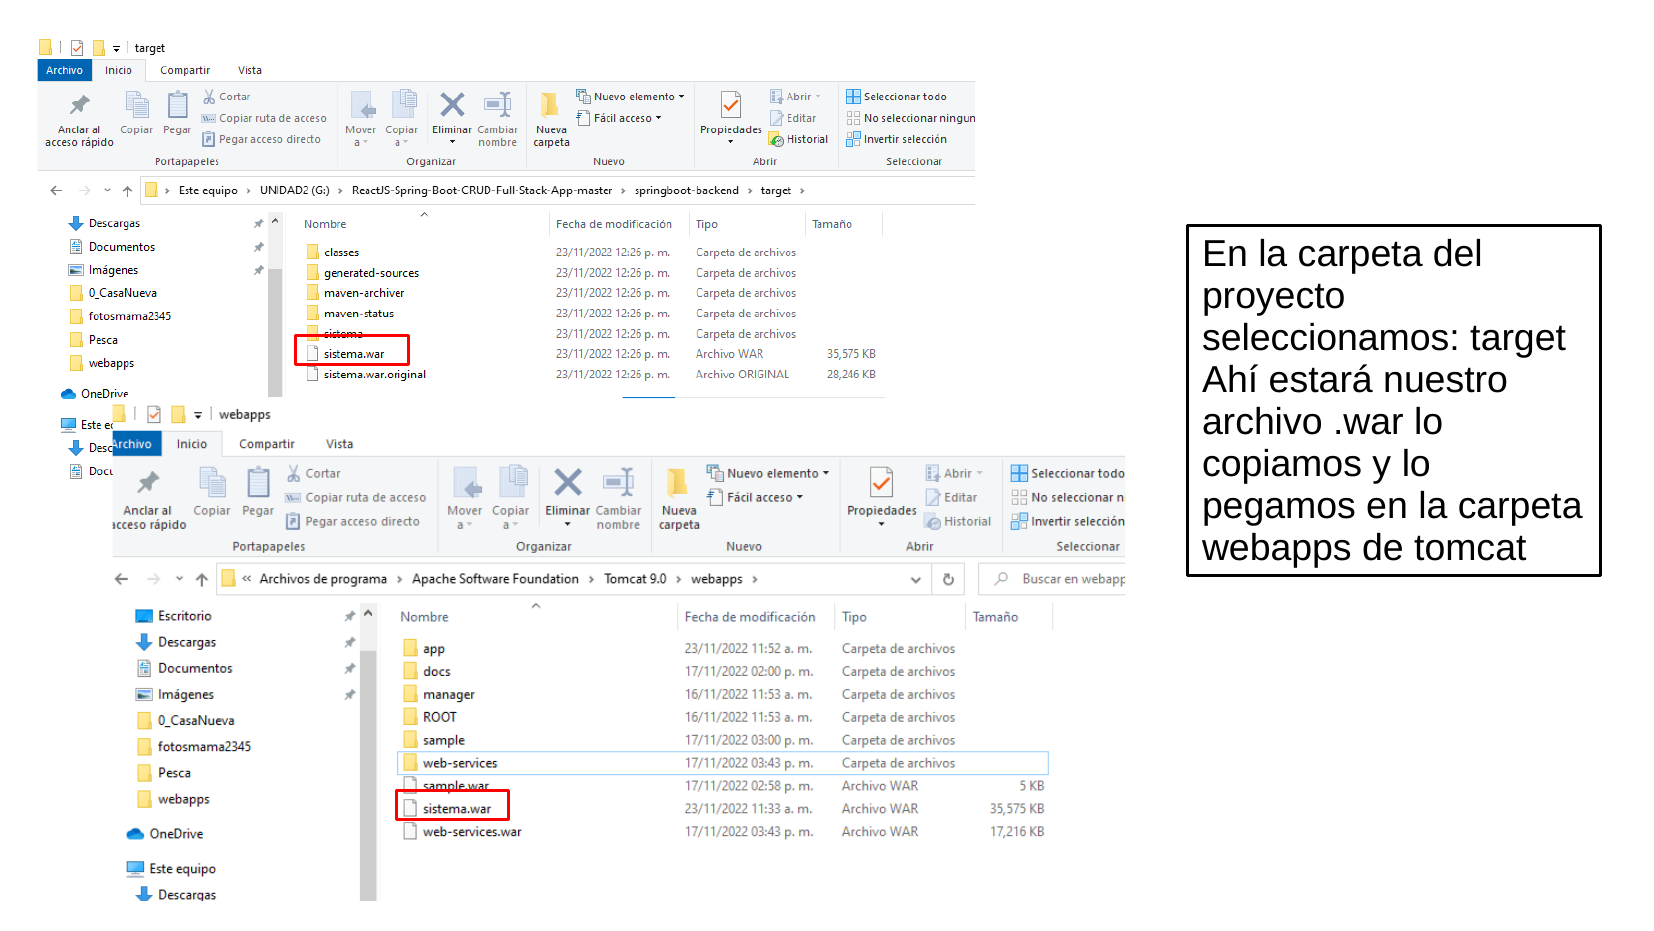

#
En la carpeta del proyecto seleccionamos: target
Ahí estará nuestro archivo .war lo copiamos y lo pegamos en la carpeta webapps de tomcat